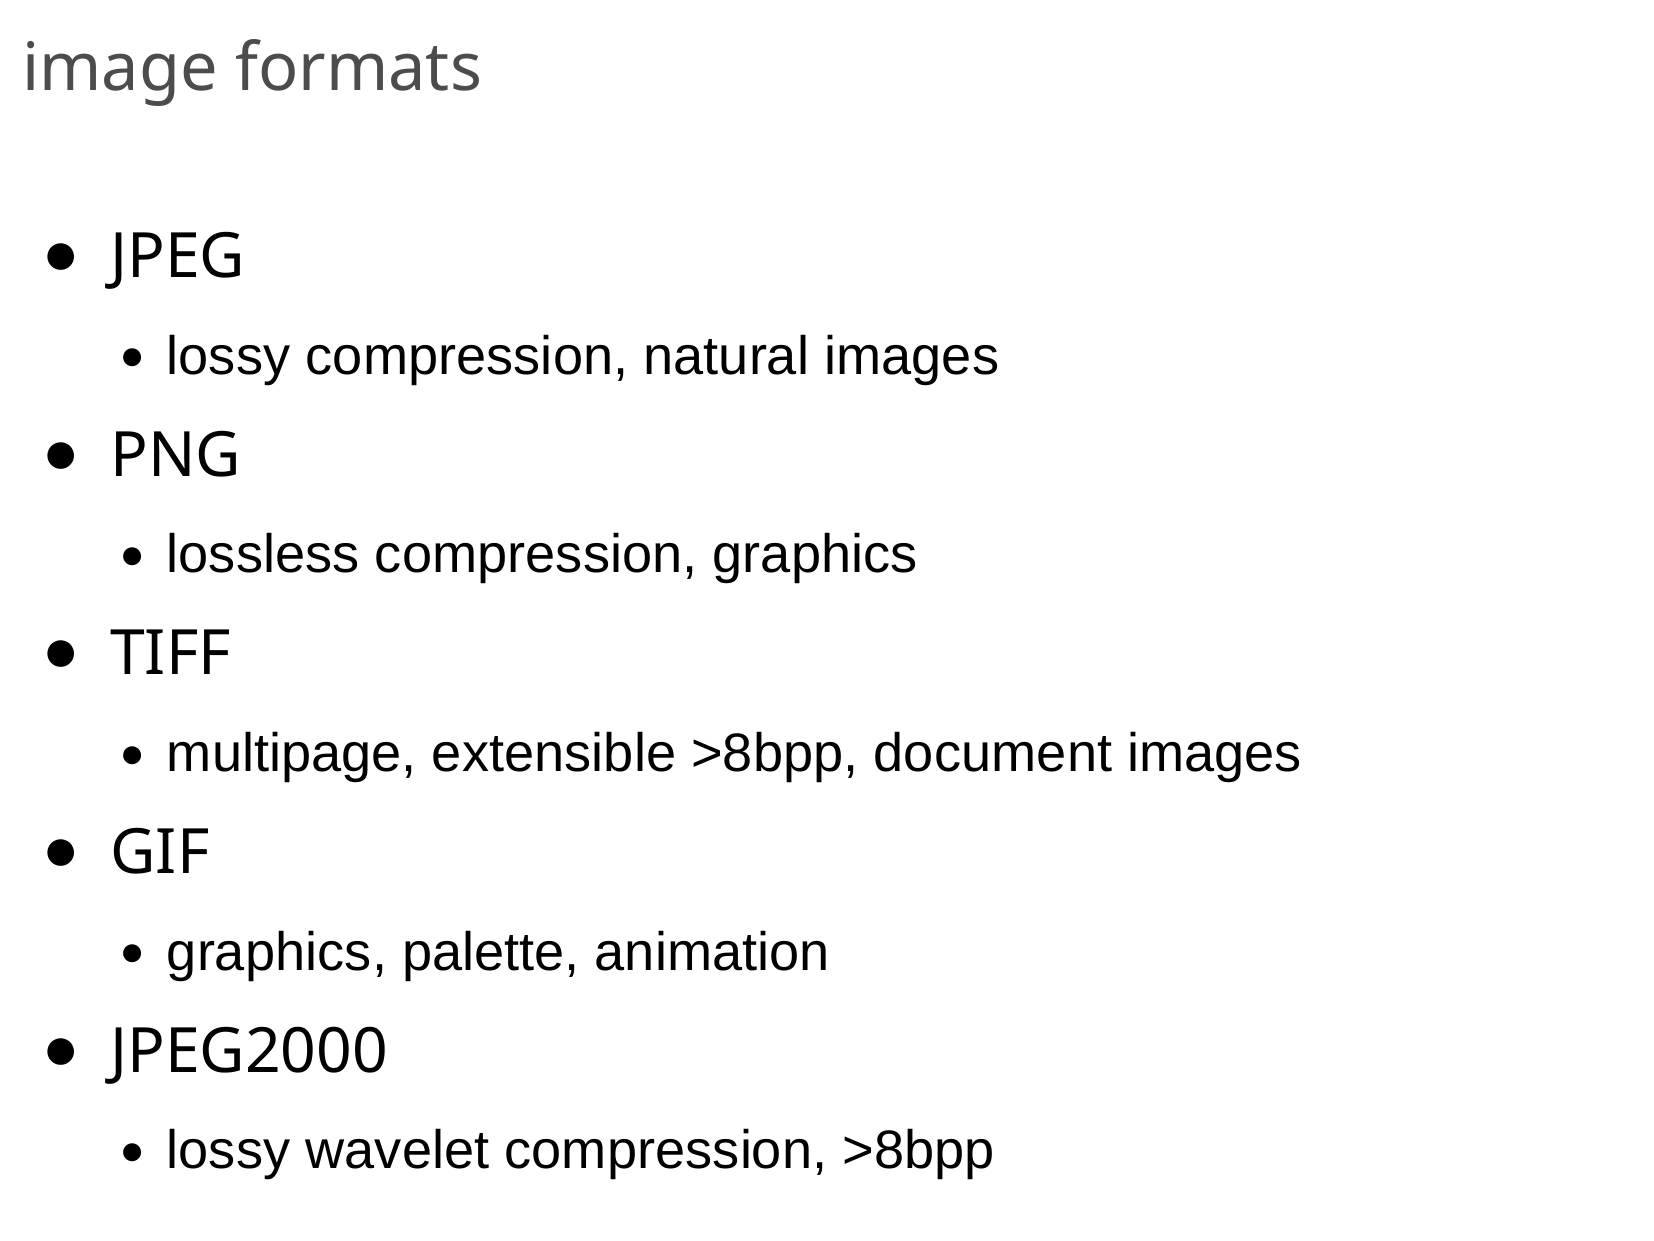

# image formats
JPEG
lossy compression, natural images
PNG
lossless compression, graphics
TIFF
multipage, extensible >8bpp, document images
GIF
graphics, palette, animation
JPEG2000
lossy wavelet compression, >8bpp